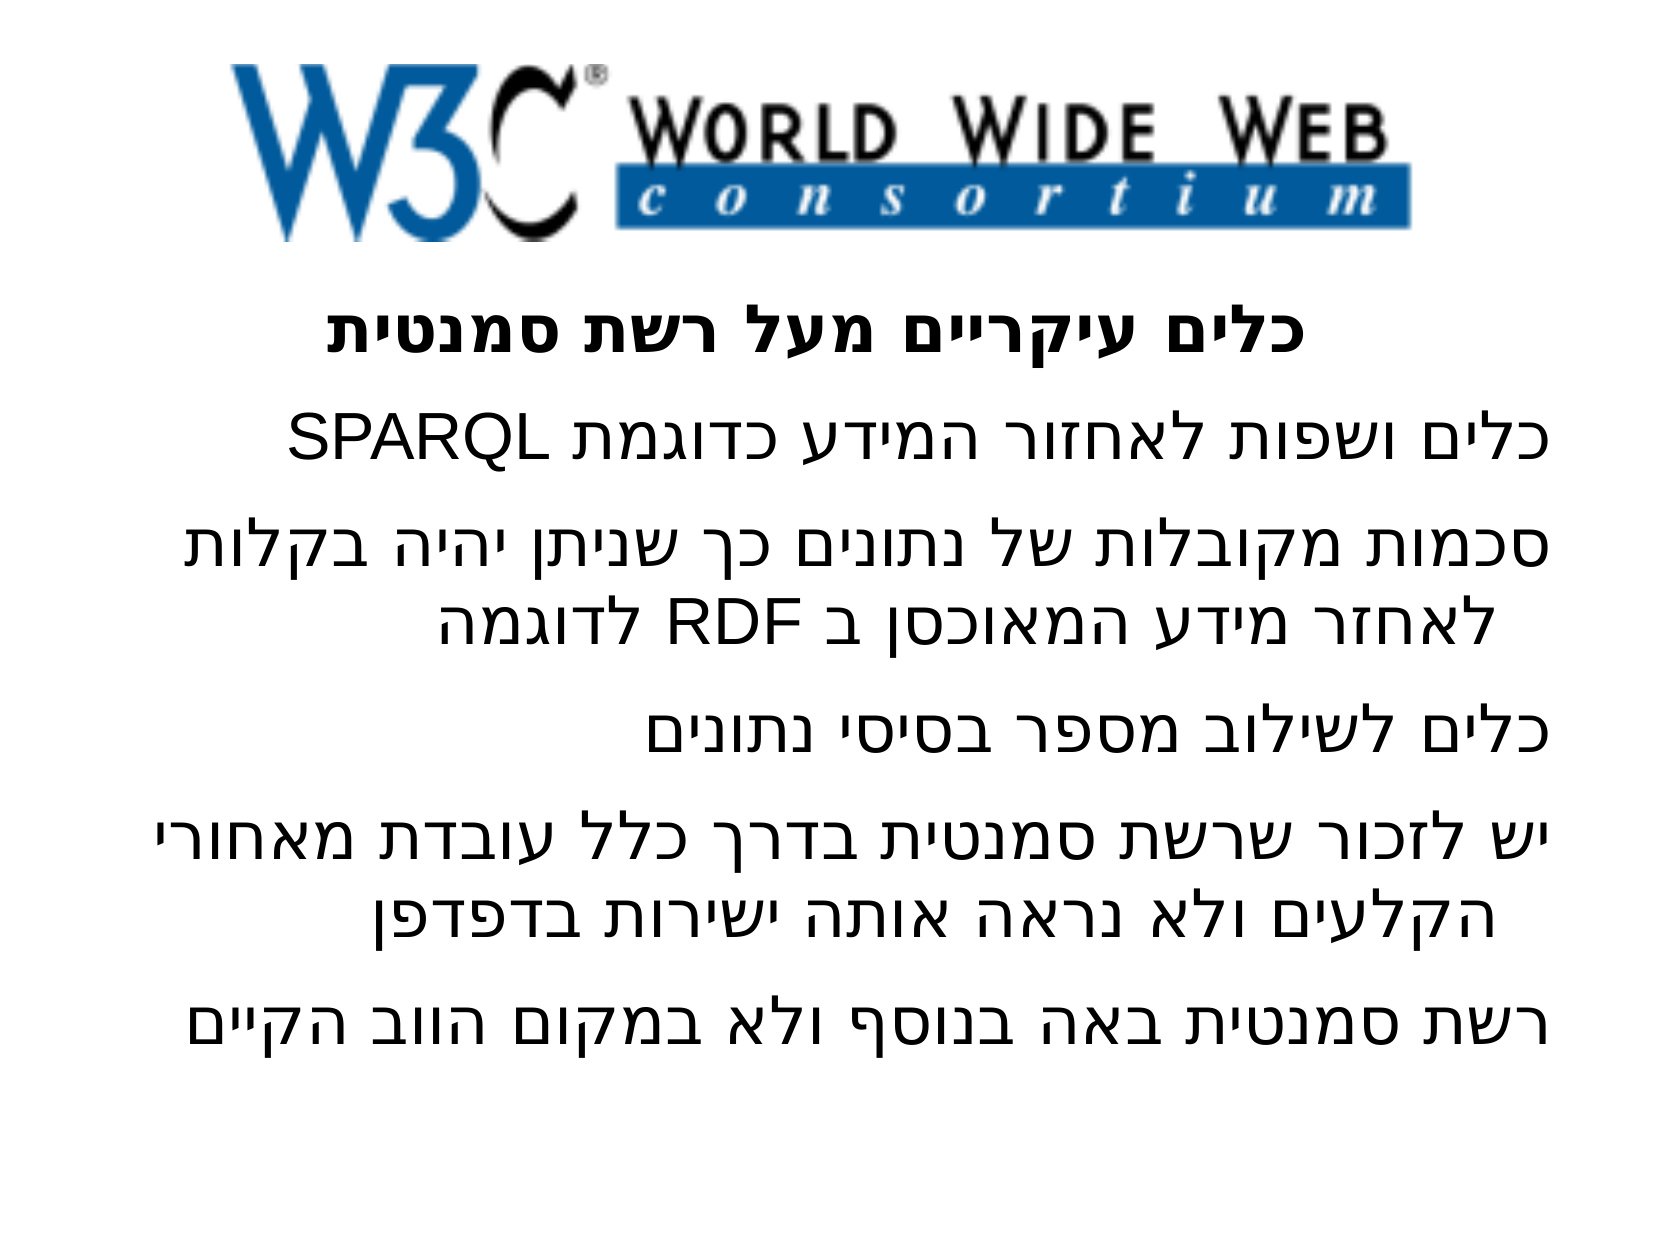

#
כלים עיקריים מעל רשת סמנטית
כלים ושפות לאחזור המידע כדוגמת SPARQL
סכמות מקובלות של נתונים כך שניתן יהיה בקלות לאחזר מידע המאוכסן ב RDF לדוגמה
כלים לשילוב מספר בסיסי נתונים
יש לזכור שרשת סמנטית בדרך כלל עובדת מאחורי הקלעים ולא נראה אותה ישירות בדפדפן
רשת סמנטית באה בנוסף ולא במקום הווב הקיים